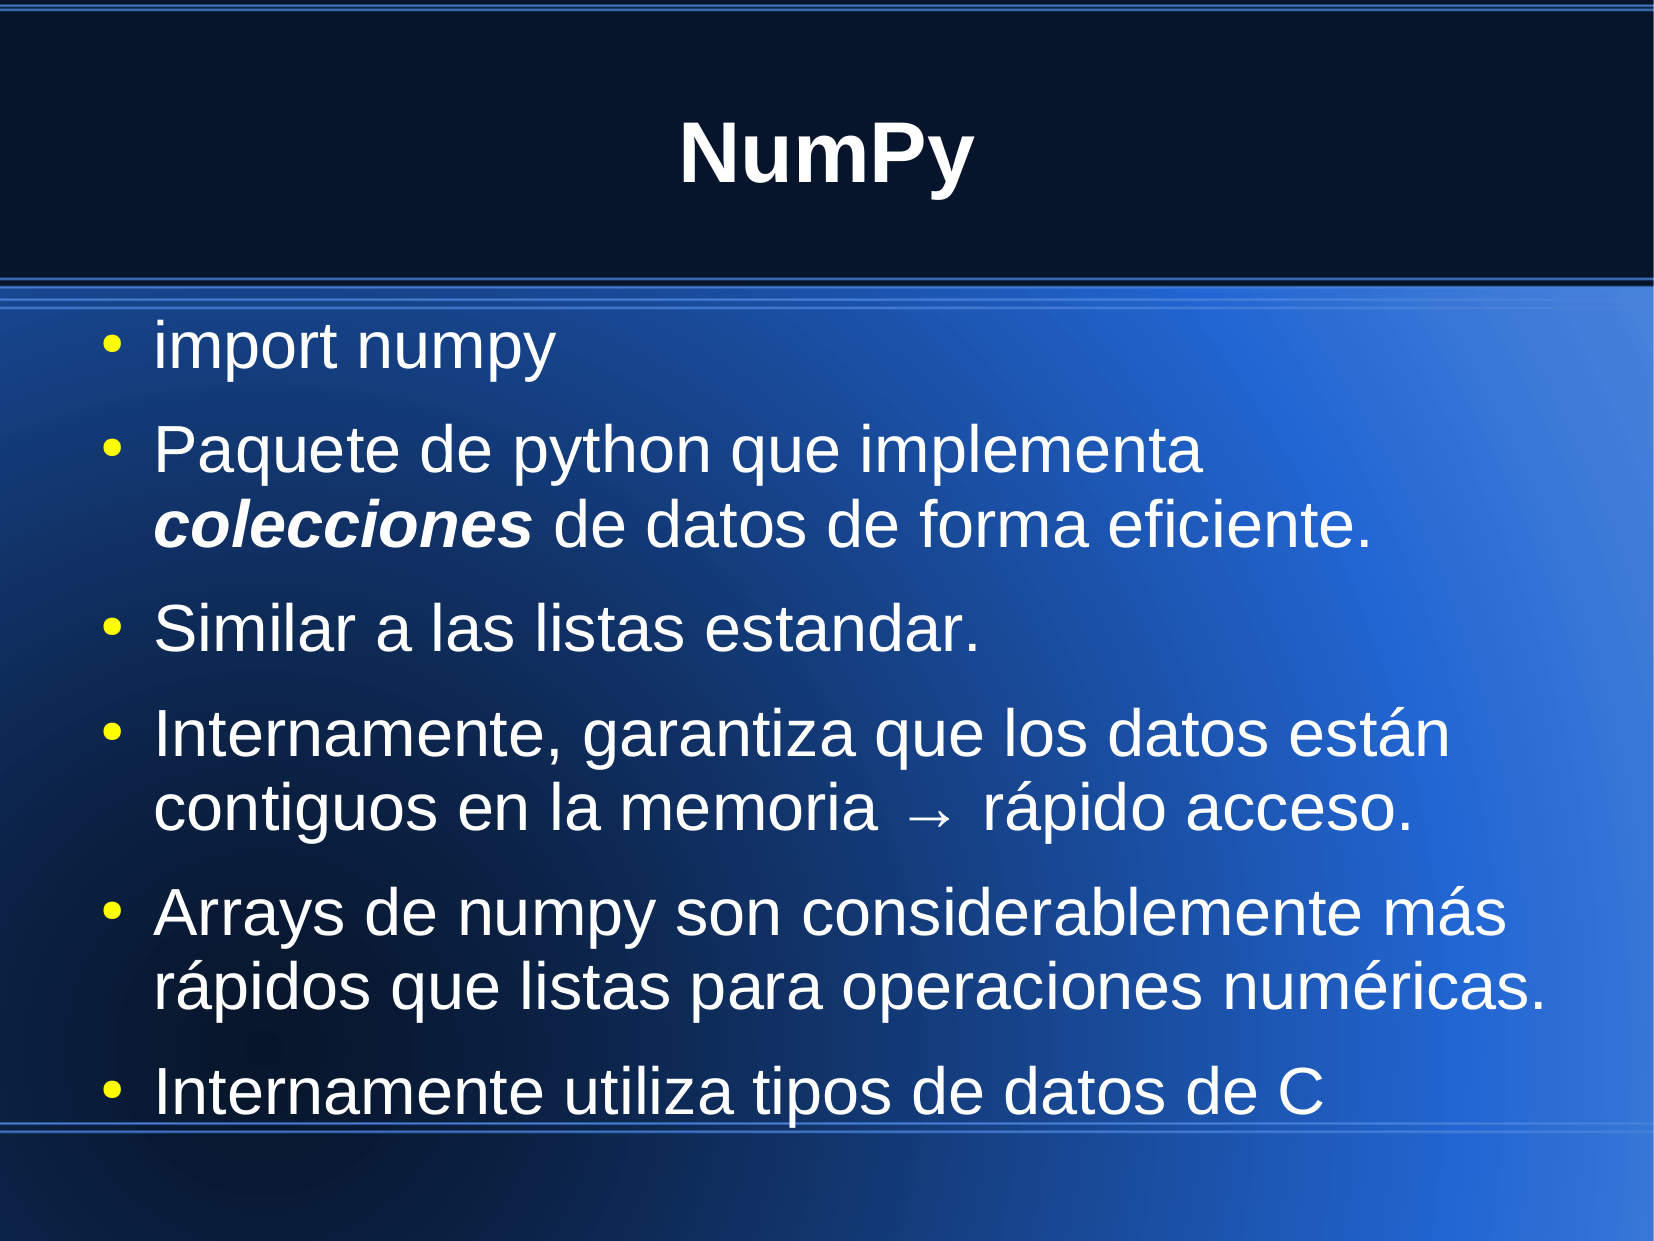

# NumPy
import numpy
Paquete de python que implementa colecciones de datos de forma eficiente.
Similar a las listas estandar.
Internamente, garantiza que los datos están contiguos en la memoria → rápido acceso.
Arrays de numpy son considerablemente más rápidos que listas para operaciones numéricas.
Internamente utiliza tipos de datos de C